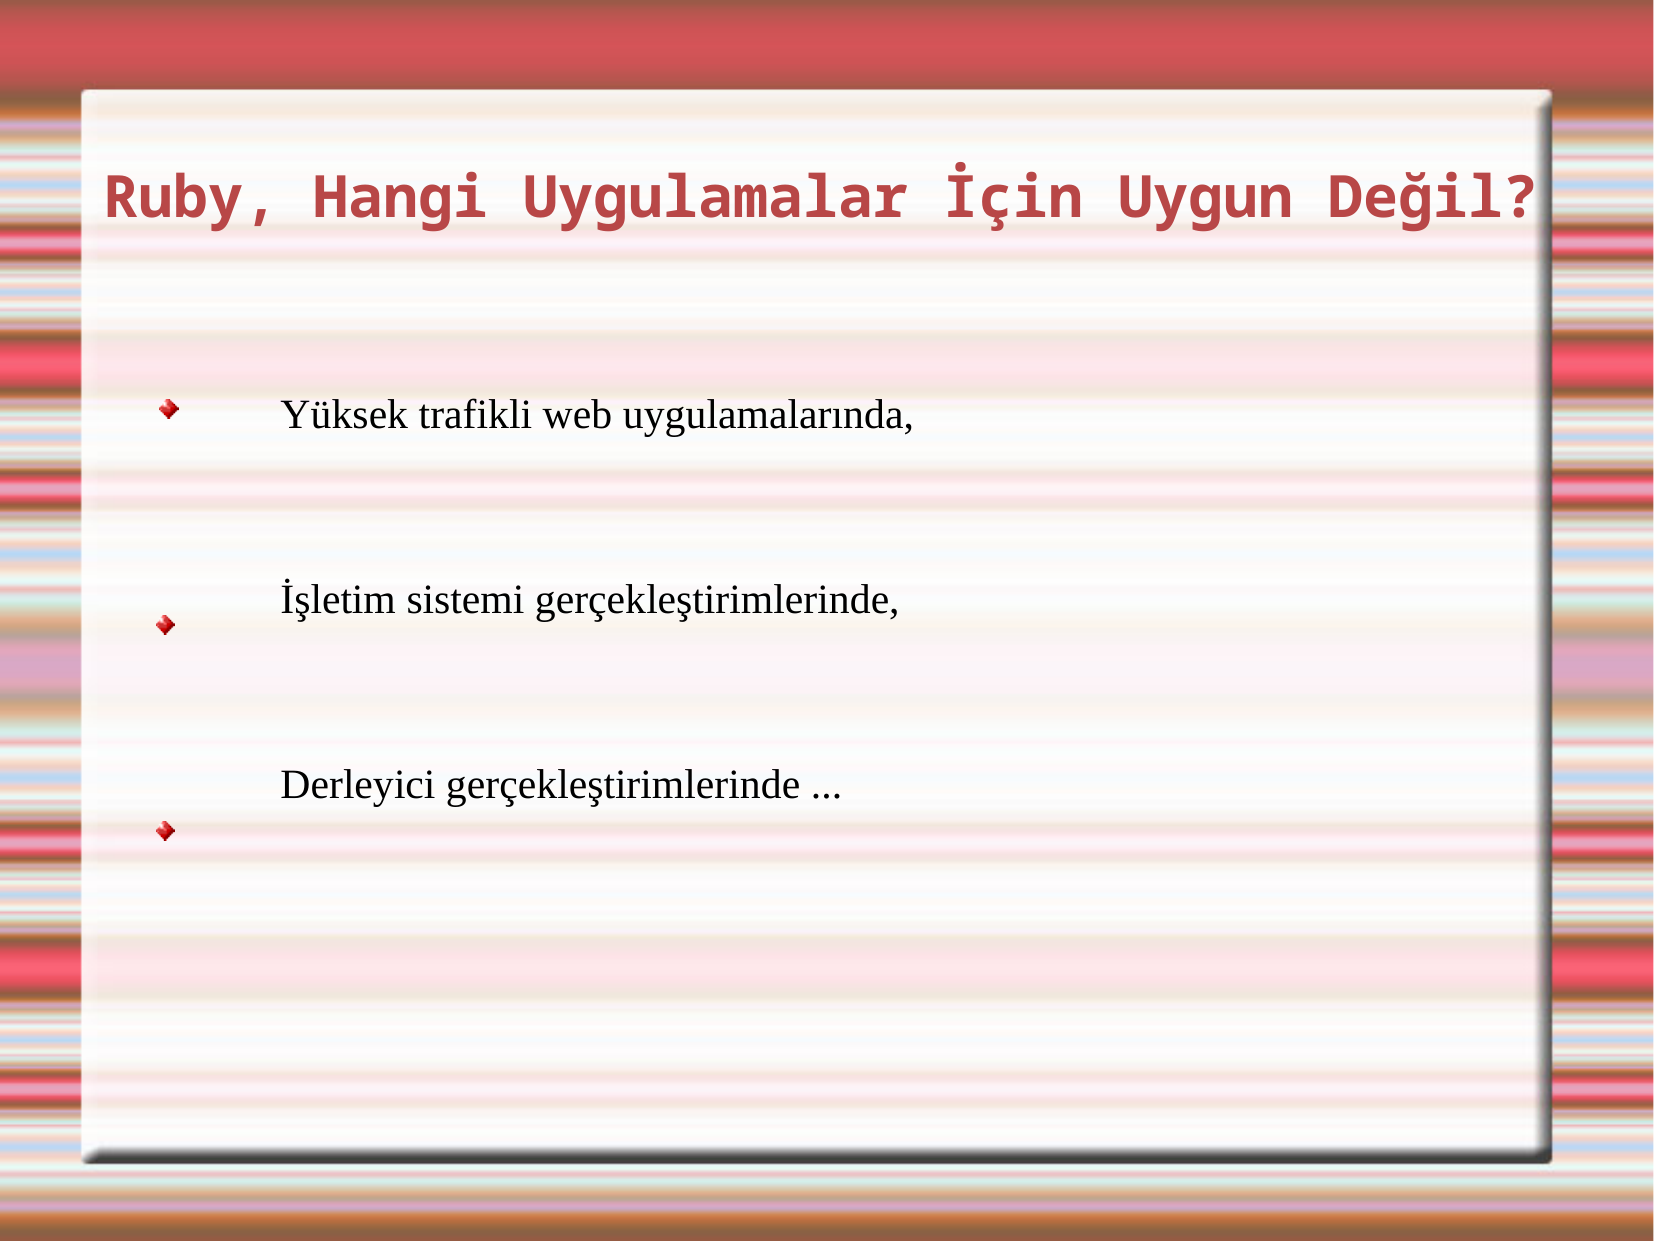

Ruby, Hangi Uygulamalar İçin Uygun Değil?
Yüksek trafikli web uygulamalarında,
İşletim sistemi gerçekleştirimlerinde,
Derleyici gerçekleştirimlerinde ...